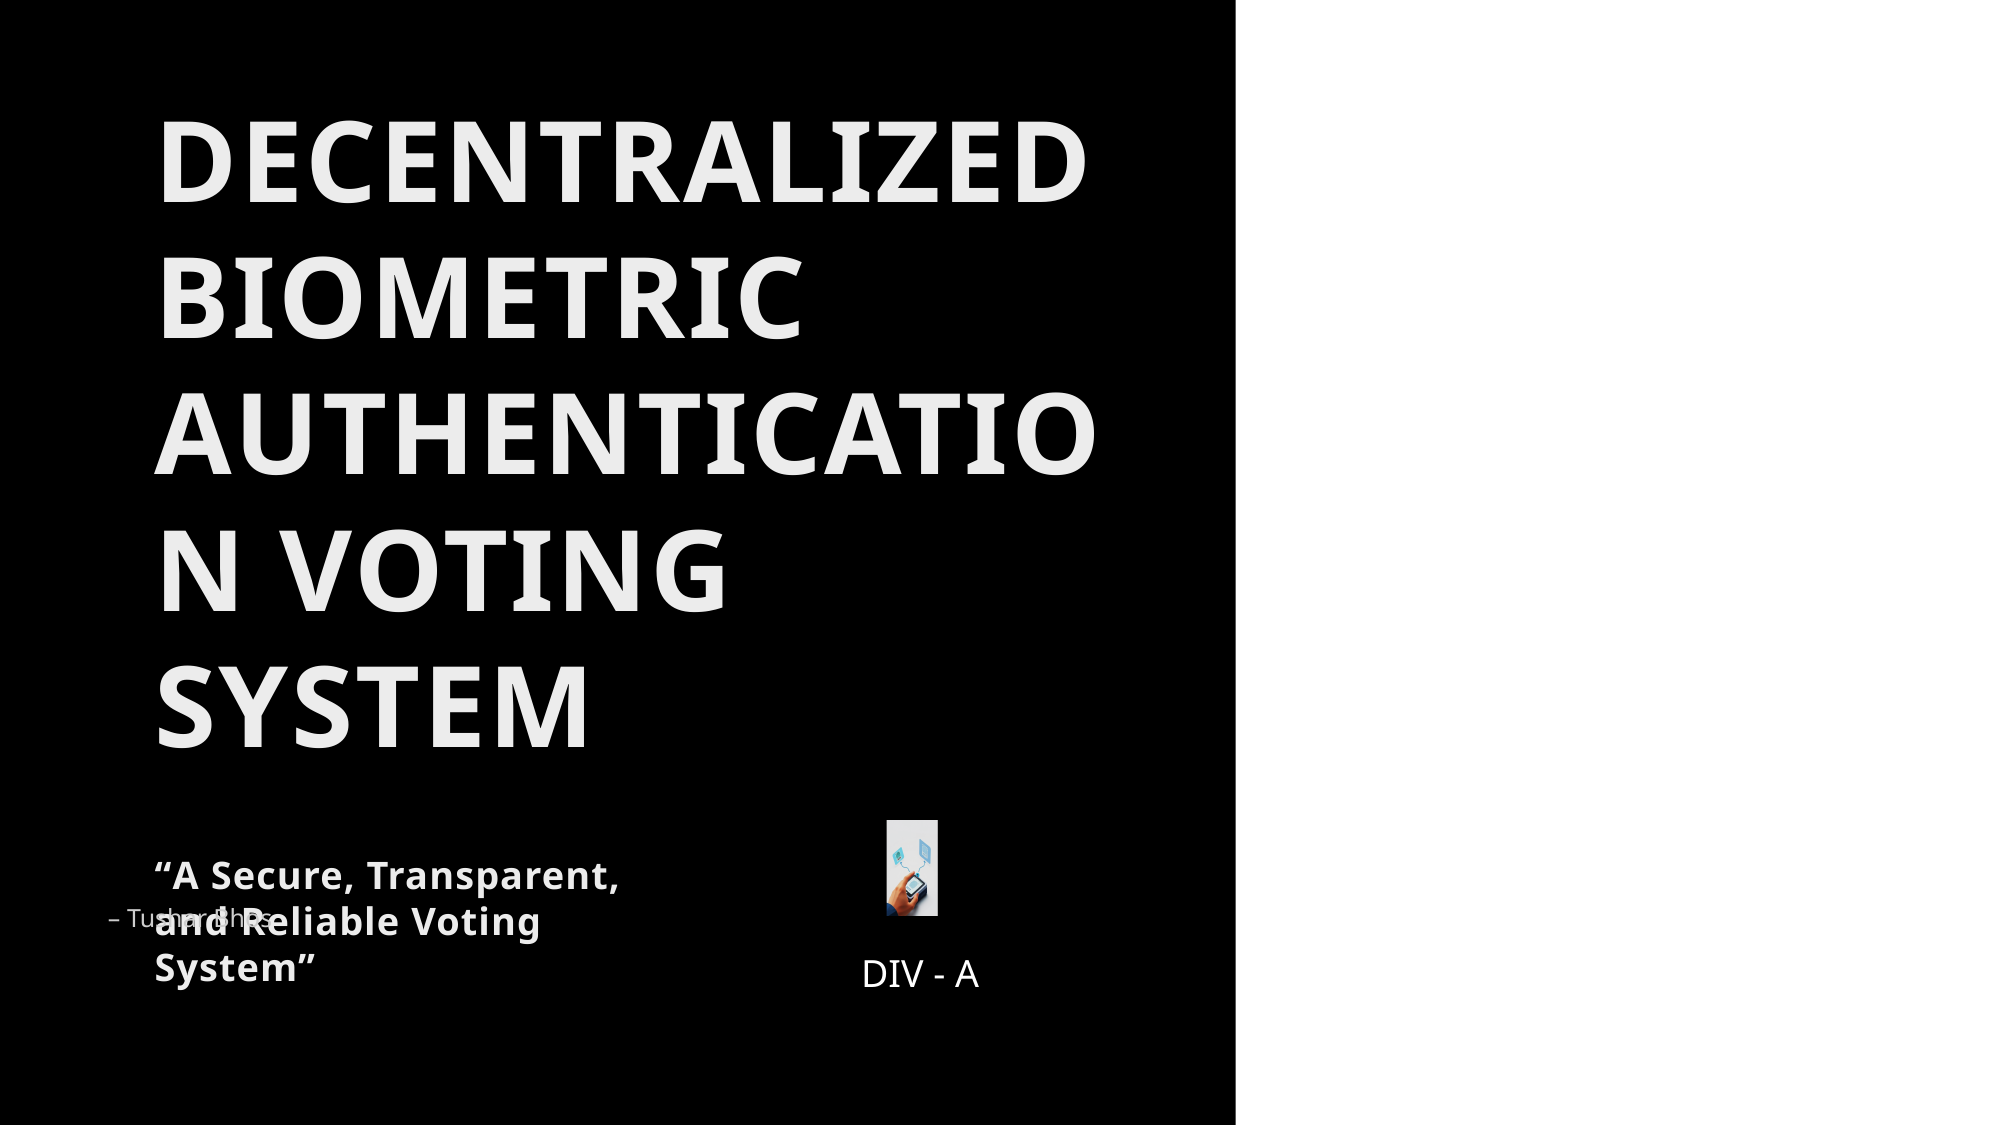

# Decentralized Biometric Authentication Voting System
“A Secure, Transparent, and Reliable Voting System”
– Tushar Bhos
DIV - A